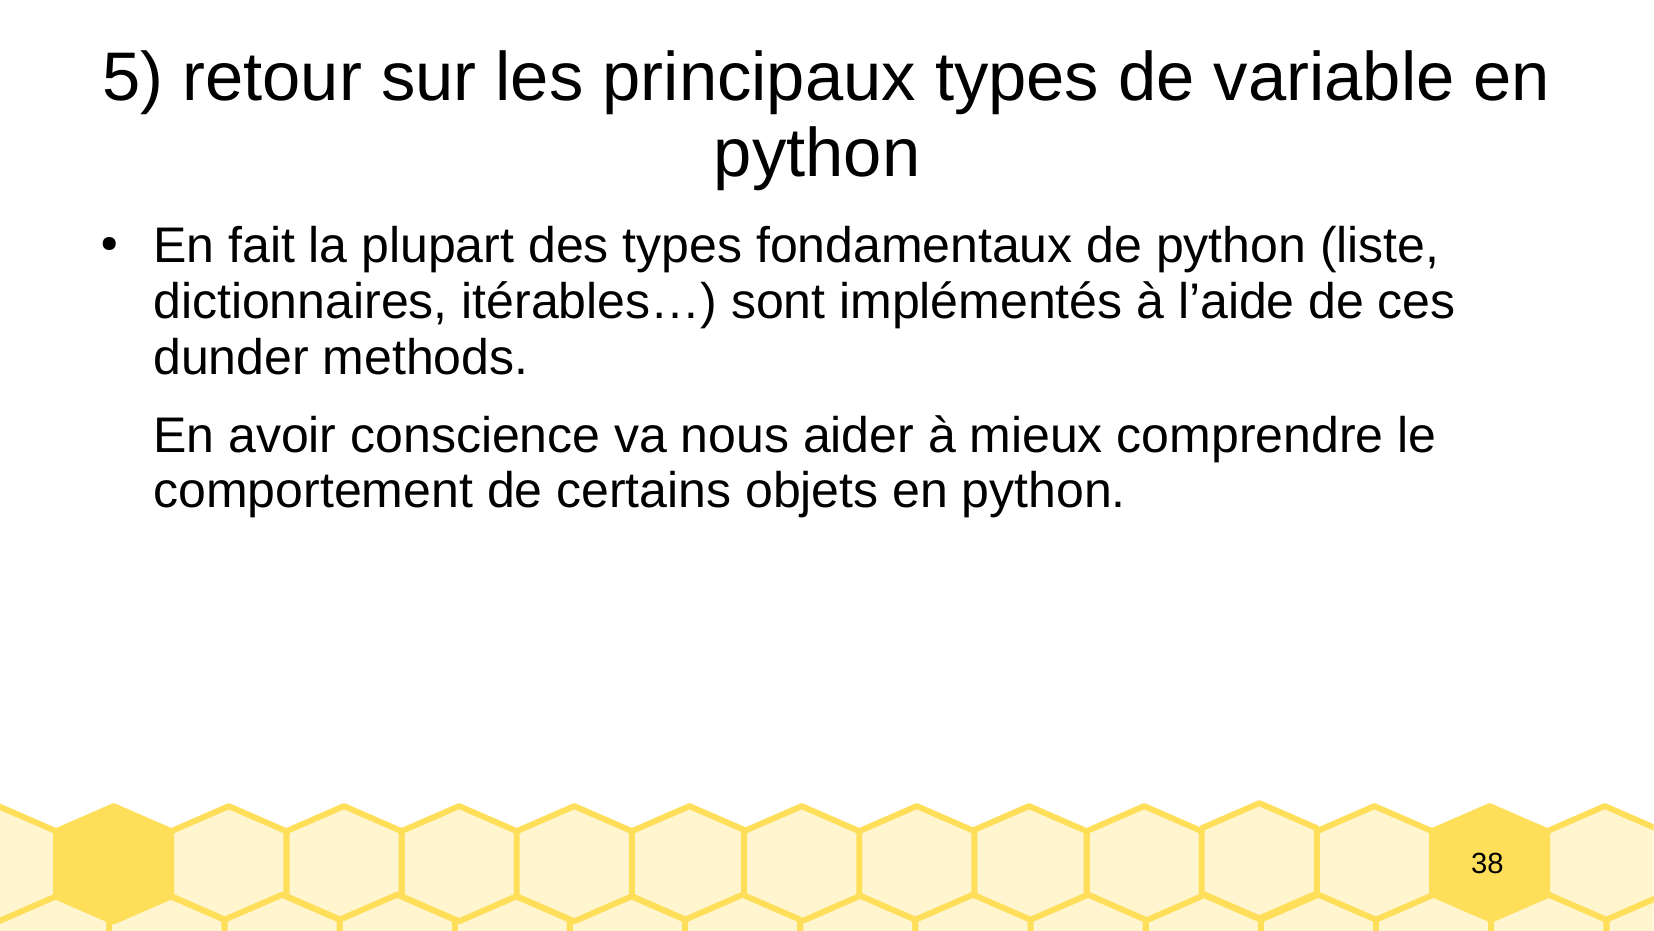

# 5) retour sur les principaux types de variable en python
En fait la plupart des types fondamentaux de python (liste, dictionnaires, itérables…) sont implémentés à l’aide de ces dunder methods.
En avoir conscience va nous aider à mieux comprendre le comportement de certains objets en python.